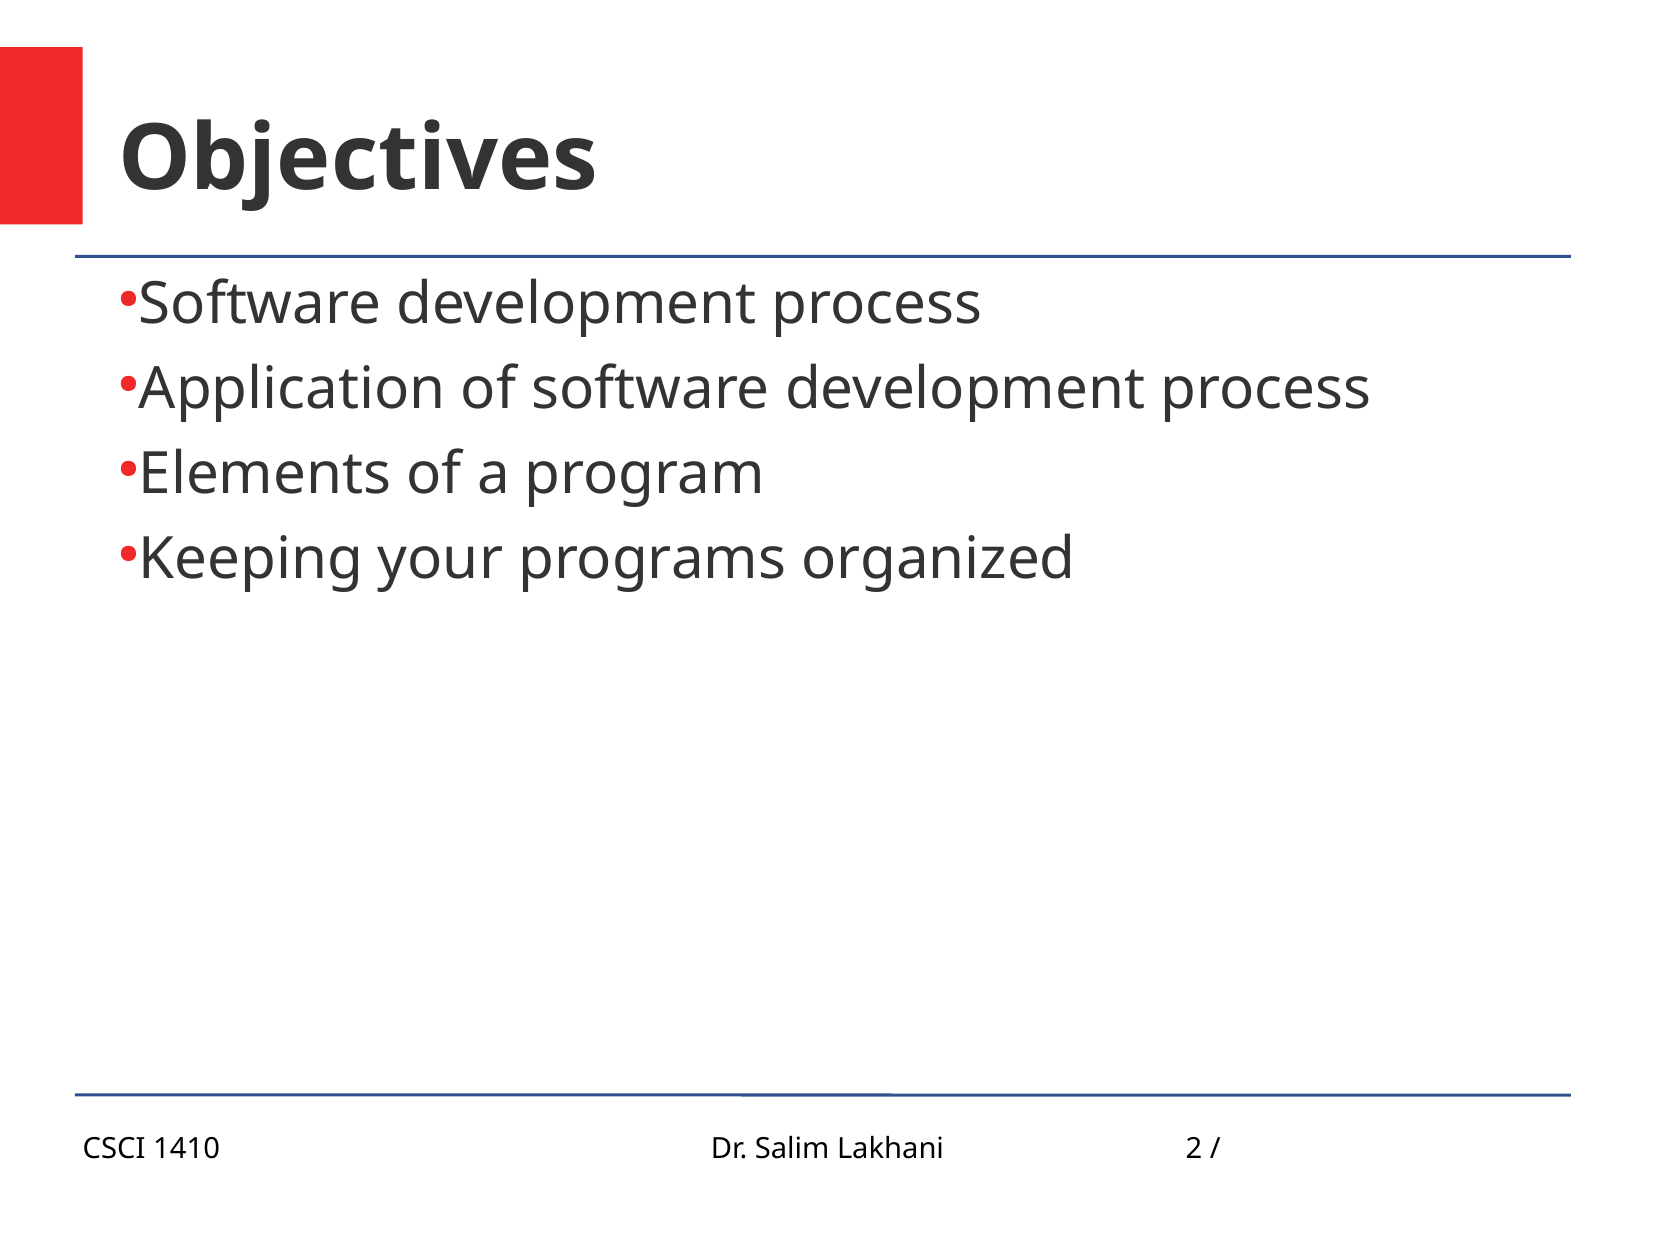

# Objectives
Software development process
Application of software development process
Elements of a program
Keeping your programs organized
CSCI 1410
Dr. Salim Lakhani
1 /